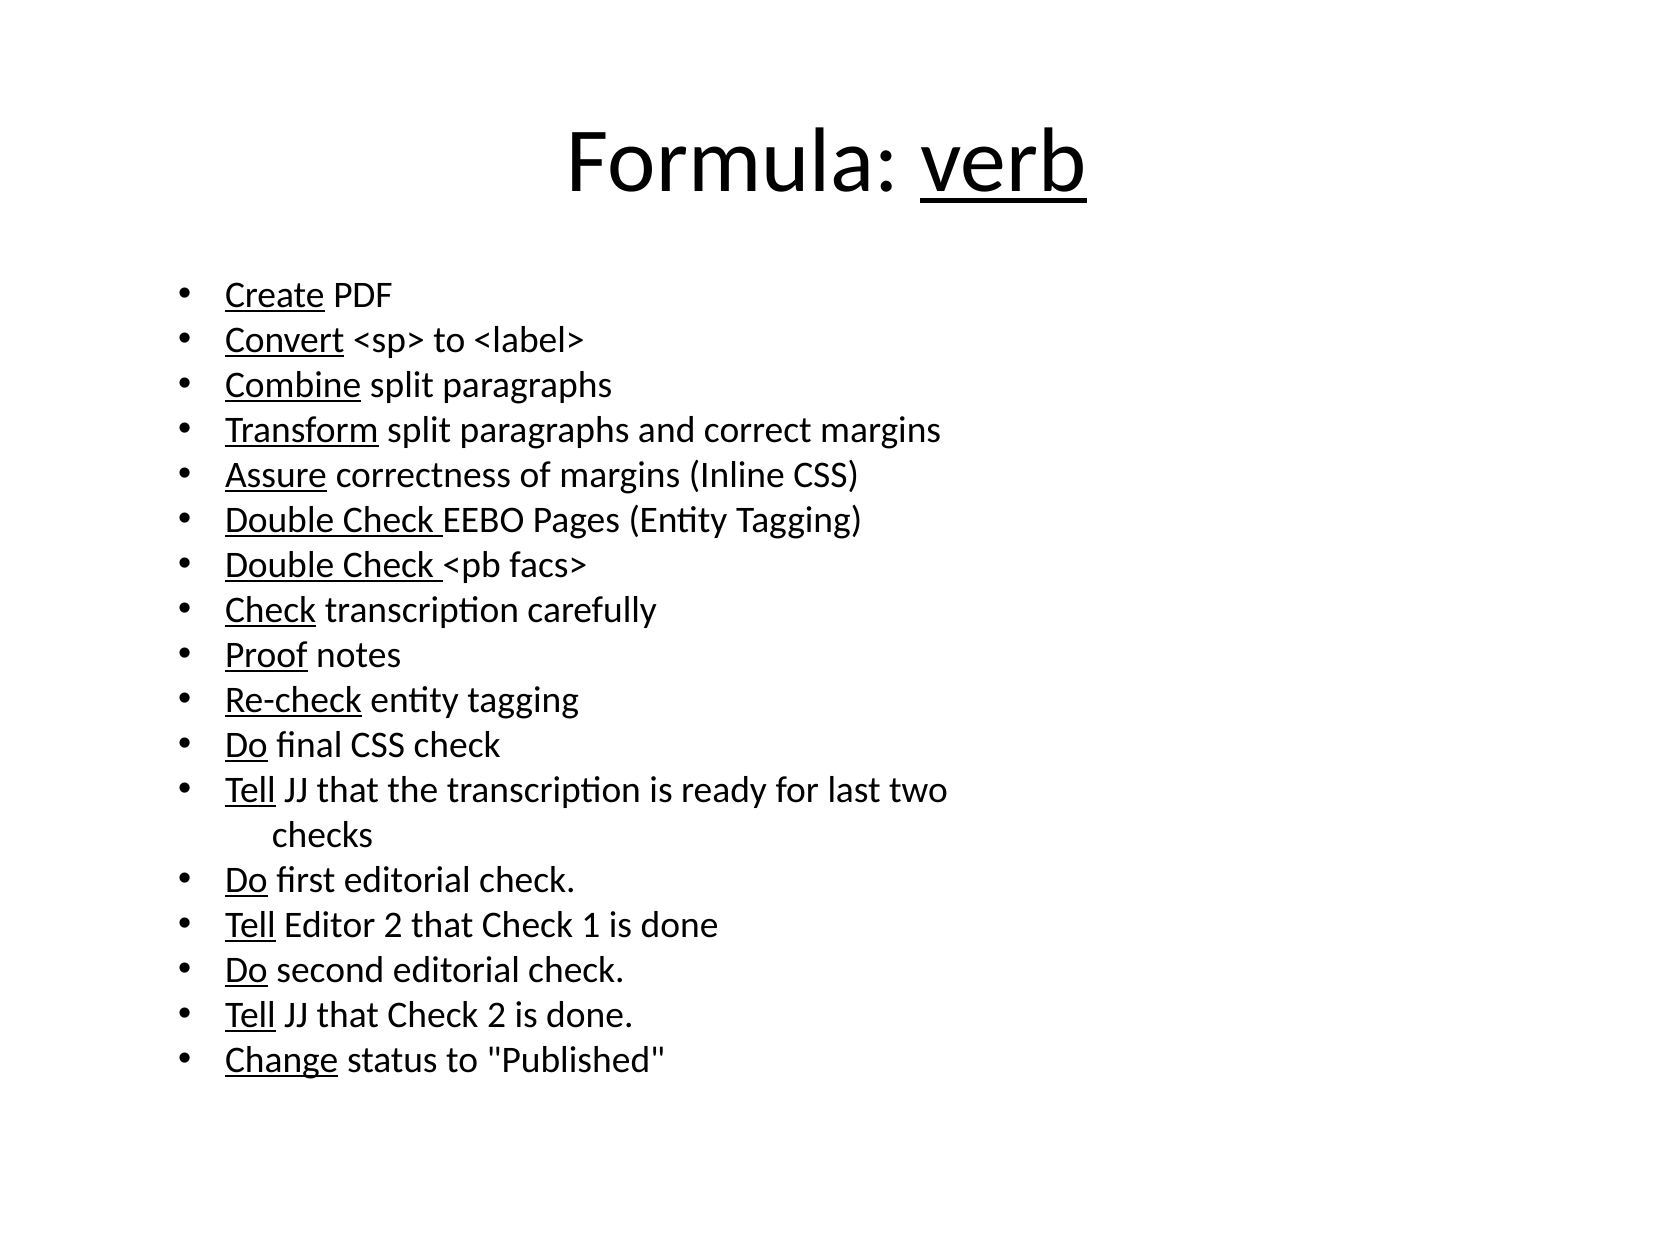

# Formula: verb
Create PDF
Convert <sp> to <label>
Combine split paragraphs
Transform split paragraphs and correct margins
Assure correctness of margins (Inline CSS)
Double Check EEBO Pages (Entity Tagging)
Double Check <pb facs>
Check transcription carefully
Proof notes
Re-check entity tagging
Do final CSS check
Tell JJ that the transcription is ready for last two checks
Do first editorial check.
Tell Editor 2 that Check 1 is done
Do second editorial check.
Tell JJ that Check 2 is done.
Change status to "Published"